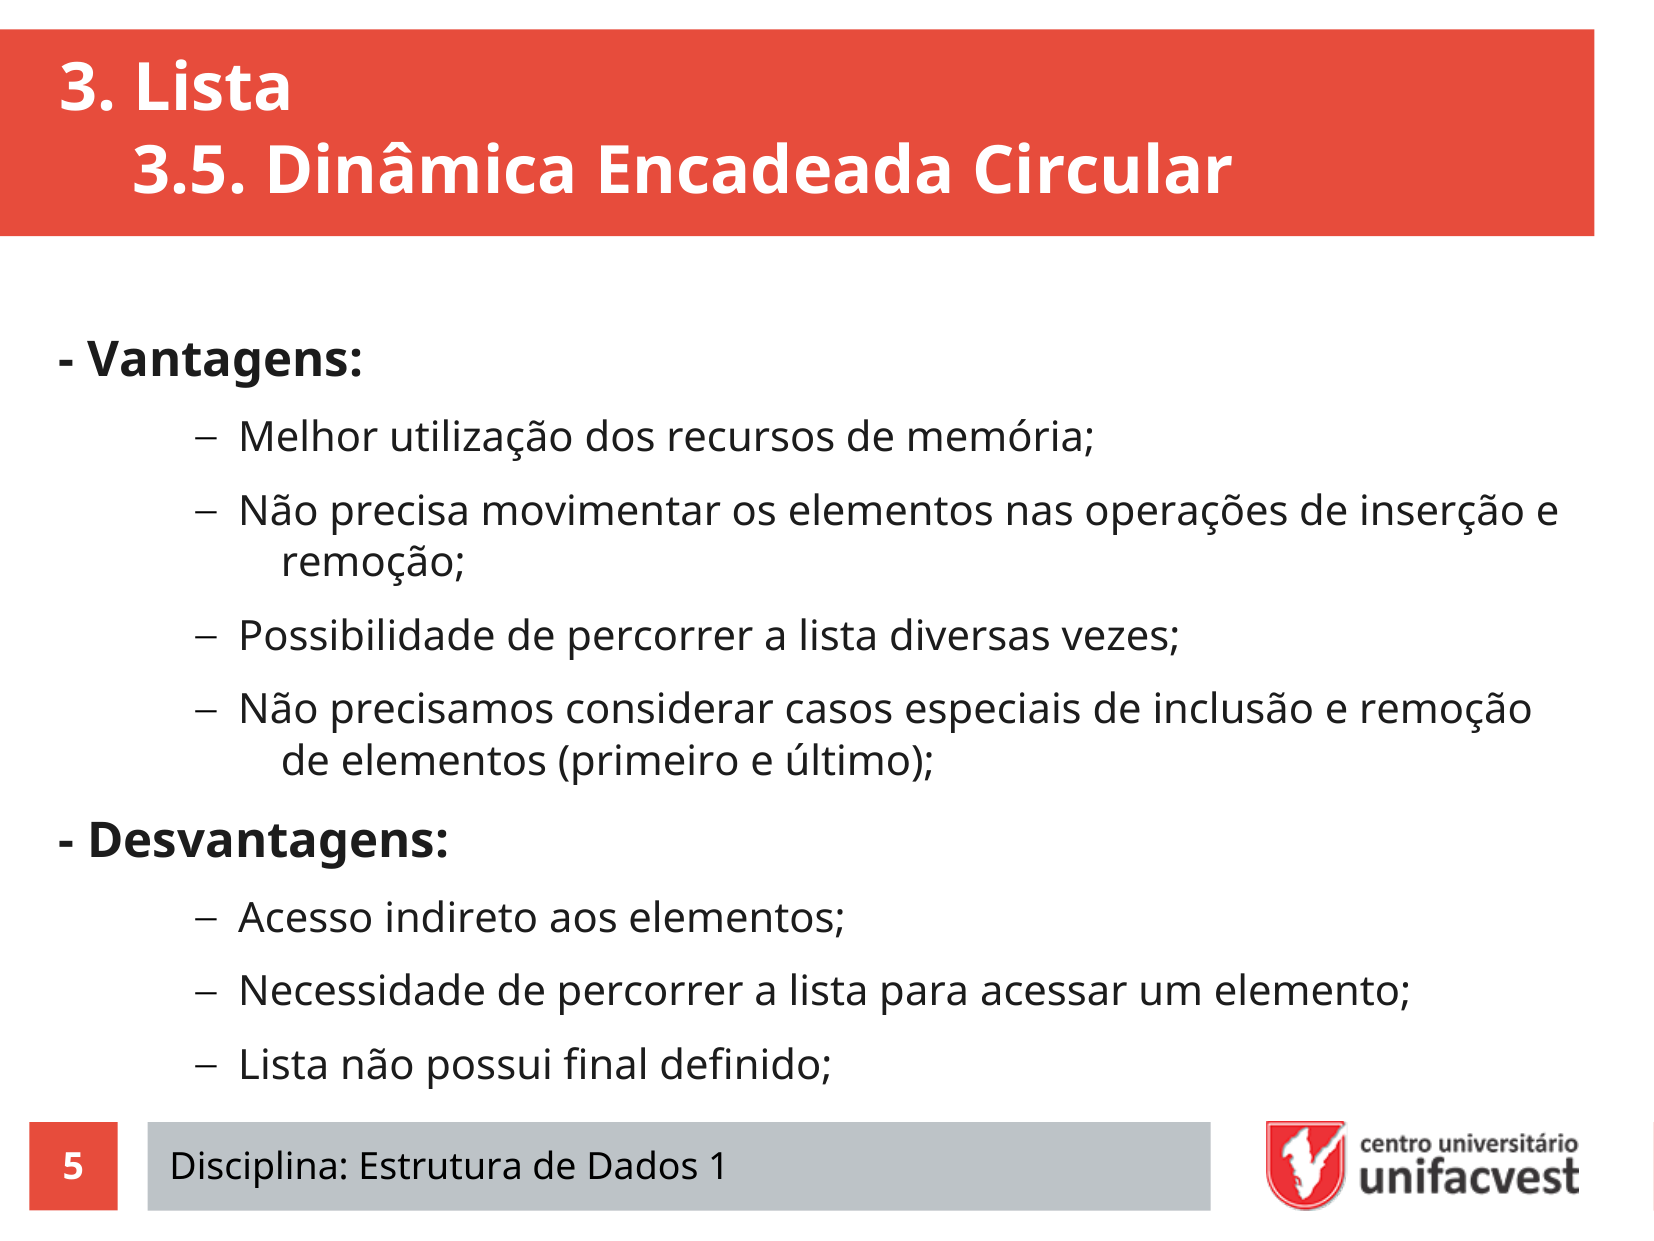

# 3. Lista 3.5. Dinâmica Encadeada Circular
- Vantagens:
Melhor utilização dos recursos de memória;
Não precisa movimentar os elementos nas operações de inserção e remoção;
Possibilidade de percorrer a lista diversas vezes;
Não precisamos considerar casos especiais de inclusão e remoção de elementos (primeiro e último);
- Desvantagens:
Acesso indireto aos elementos;
Necessidade de percorrer a lista para acessar um elemento;
Lista não possui final definido;
5
Disciplina: Estrutura de Dados 1